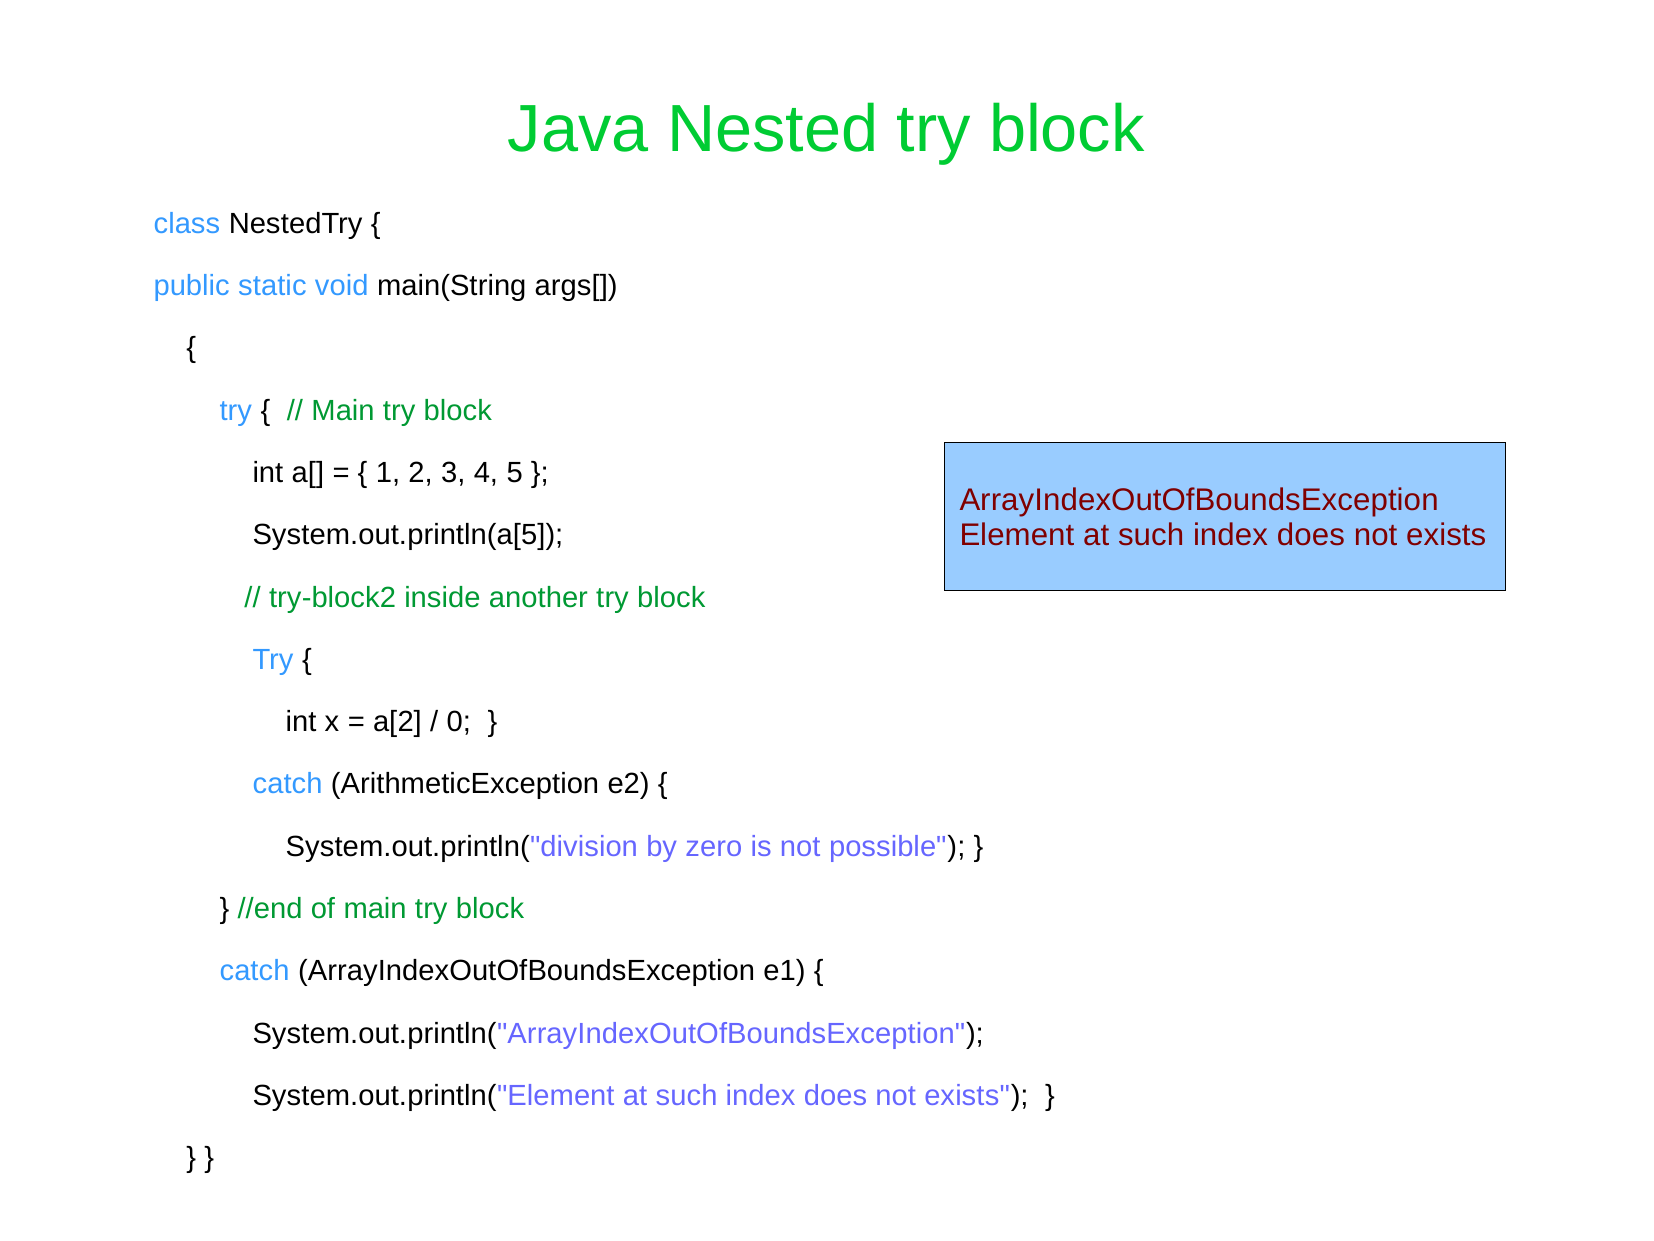

# Java Nested try block
class NestedTry {
public static void main(String args[])
 {
 try { // Main try block
 int a[] = { 1, 2, 3, 4, 5 };
 System.out.println(a[5]);
 // try-block2 inside another try block
 Try {
 int x = a[2] / 0; }
 catch (ArithmeticException e2) {
 System.out.println("division by zero is not possible"); }
 } //end of main try block
 catch (ArrayIndexOutOfBoundsException e1) {
 System.out.println("ArrayIndexOutOfBoundsException");
 System.out.println("Element at such index does not exists"); }
 } }
ArrayIndexOutOfBoundsException
Element at such index does not exists